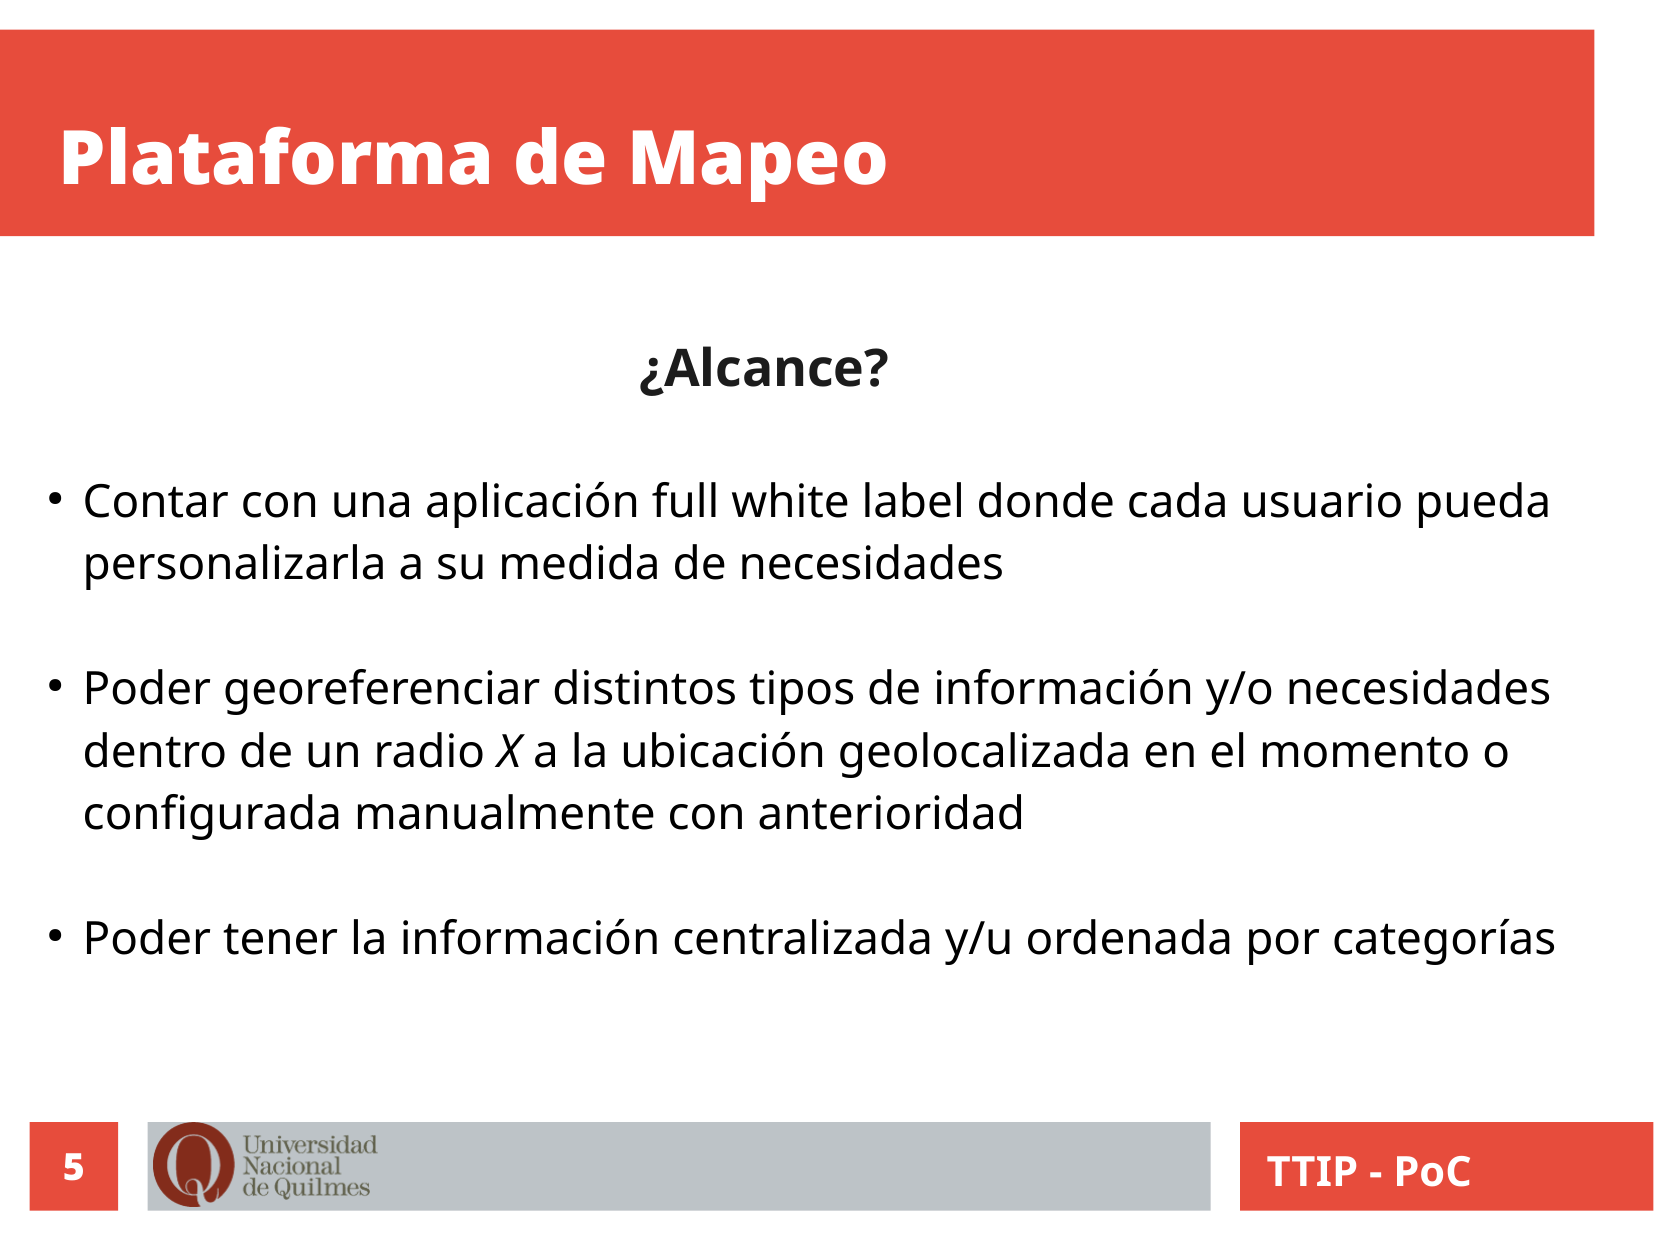

# Plataforma de Mapeo
¿Alcance?
Contar con una aplicación full white label donde cada usuario pueda personalizarla a su medida de necesidades
Poder georeferenciar distintos tipos de información y/o necesidades dentro de un radio X a la ubicación geolocalizada en el momento o configurada manualmente con anterioridad
Poder tener la información centralizada y/u ordenada por categorías
5
TTIP - PoC